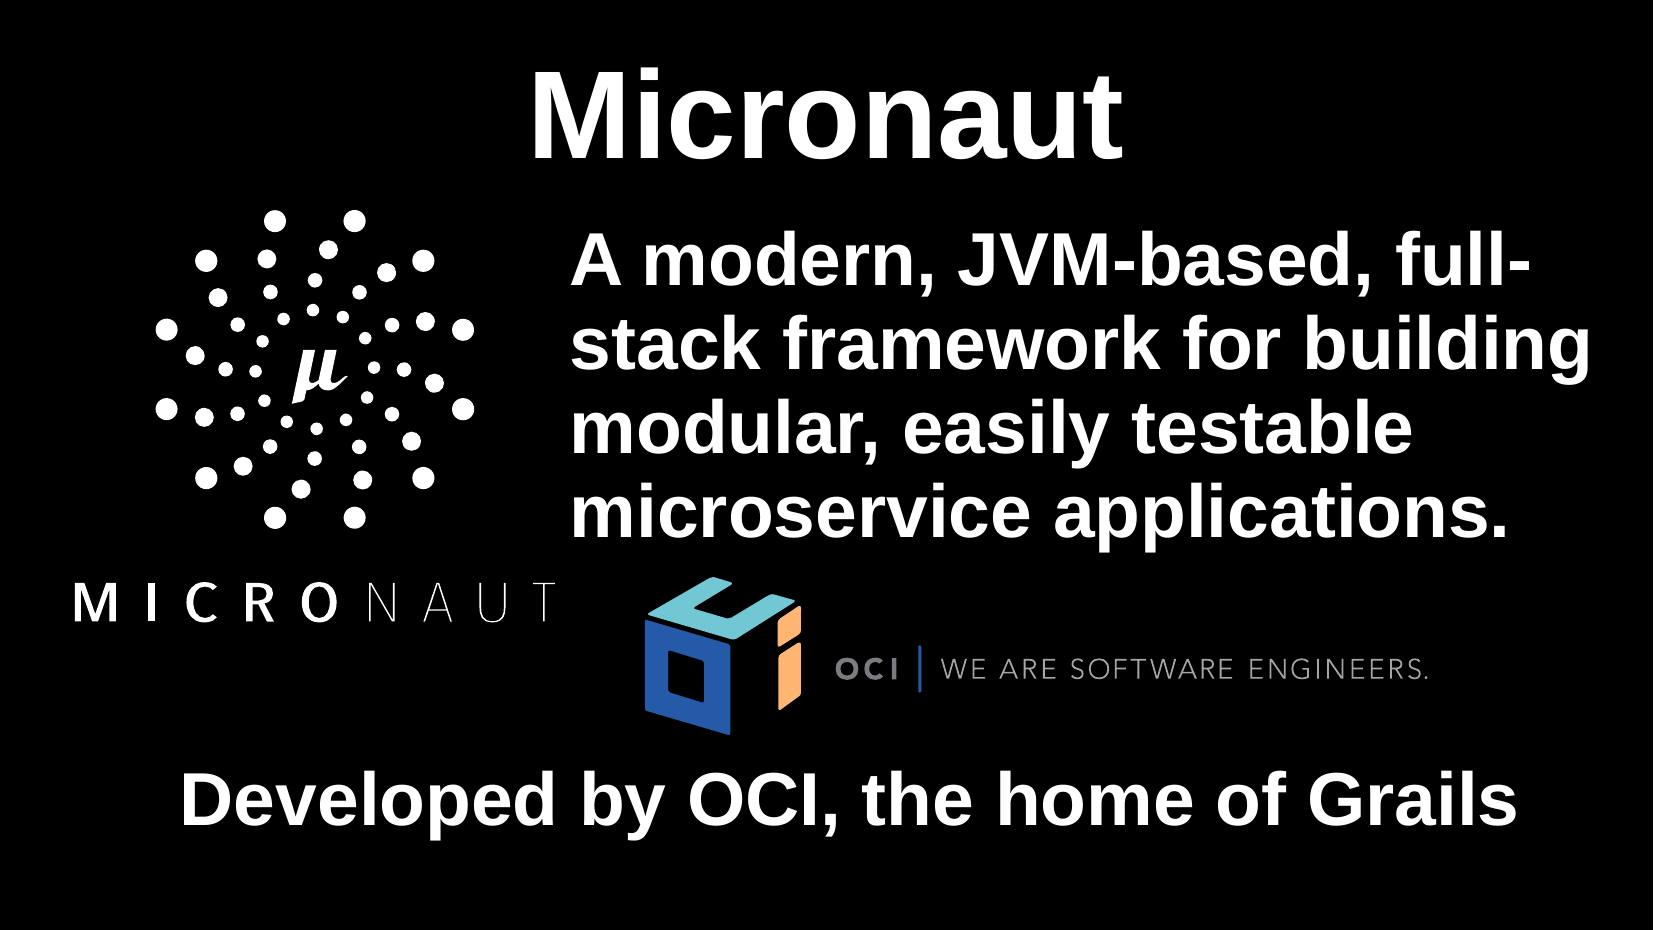

# Micronaut
A modern, JVM-based, full-stack framework for building modular, easily testable microservice applications.
Developed by OCI, the home of Grails